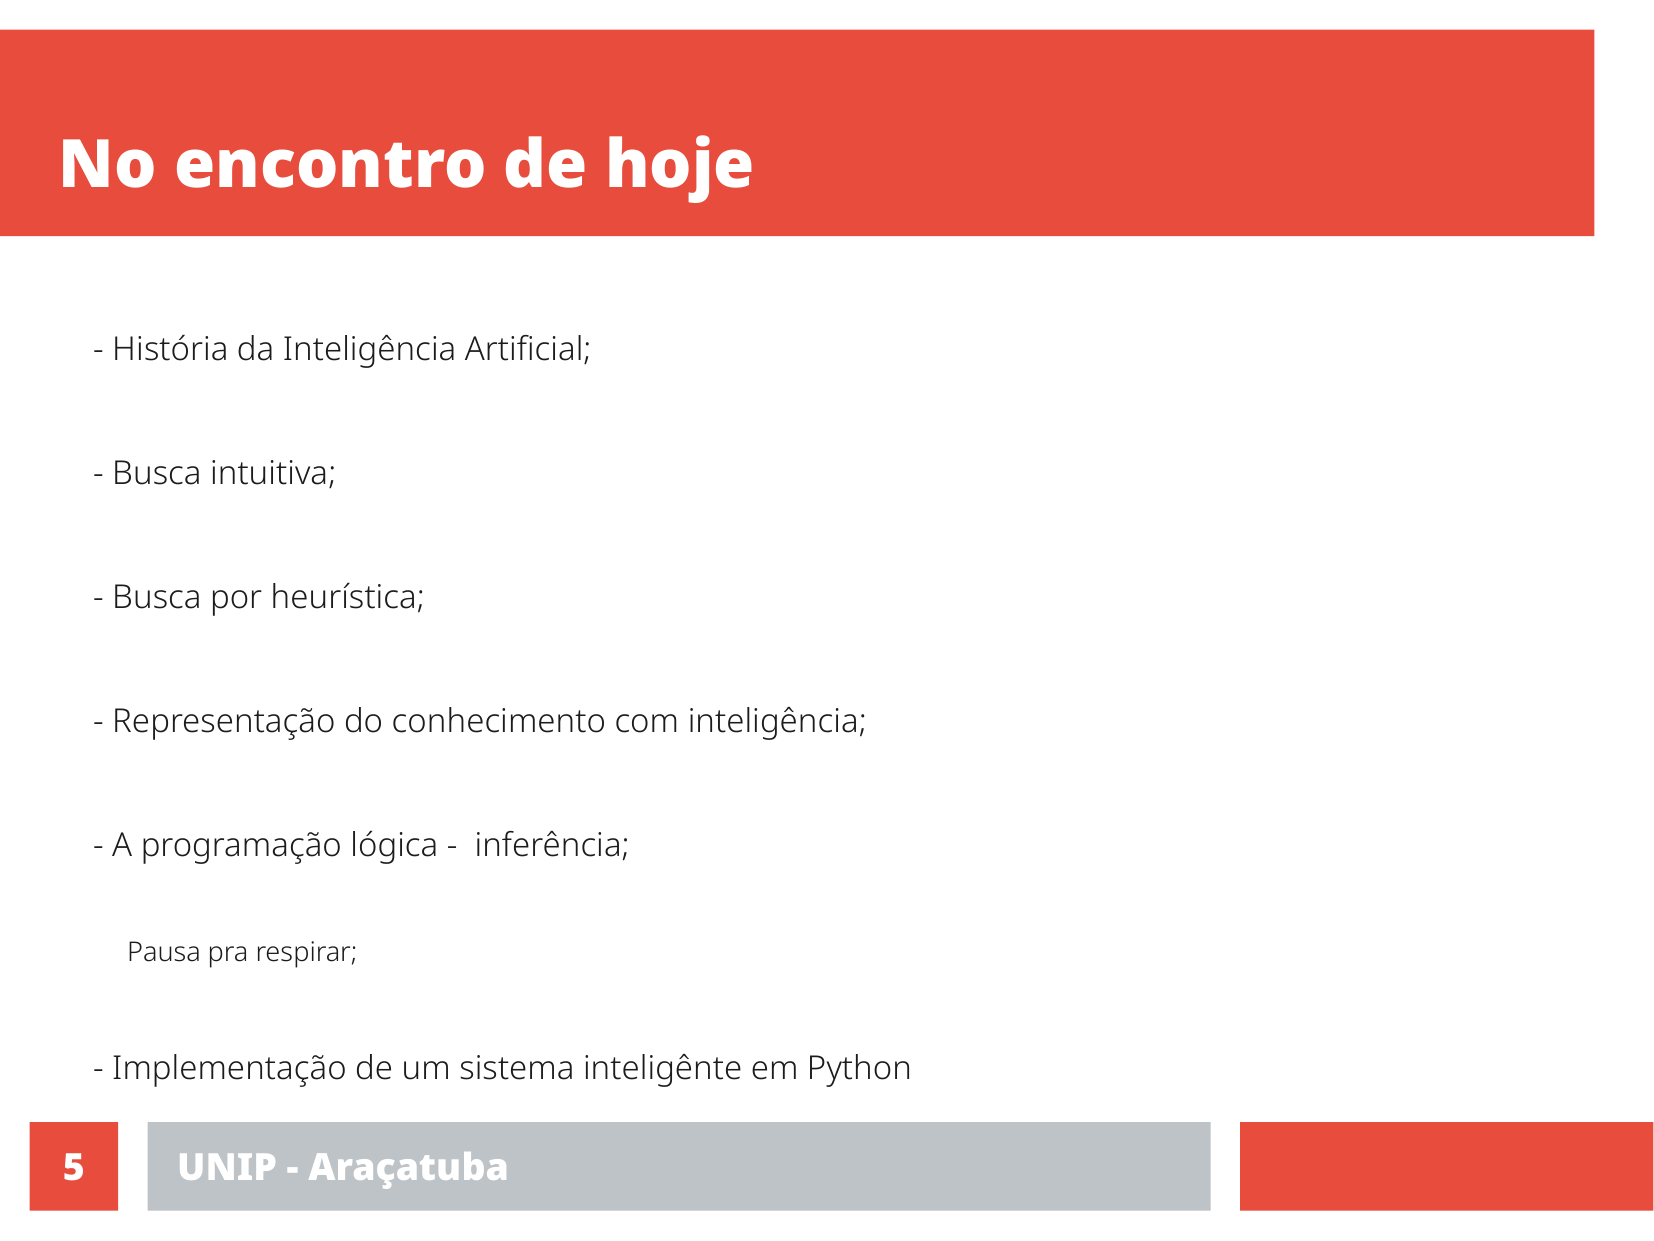

# No encontro de hoje
- História da Inteligência Artificial;
- Busca intuitiva;
- Busca por heurística;
- Representação do conhecimento com inteligência;
- A programação lógica - inferência;
Pausa pra respirar;
- Implementação de um sistema inteligênte em Python
5
UNIP - Araçatuba